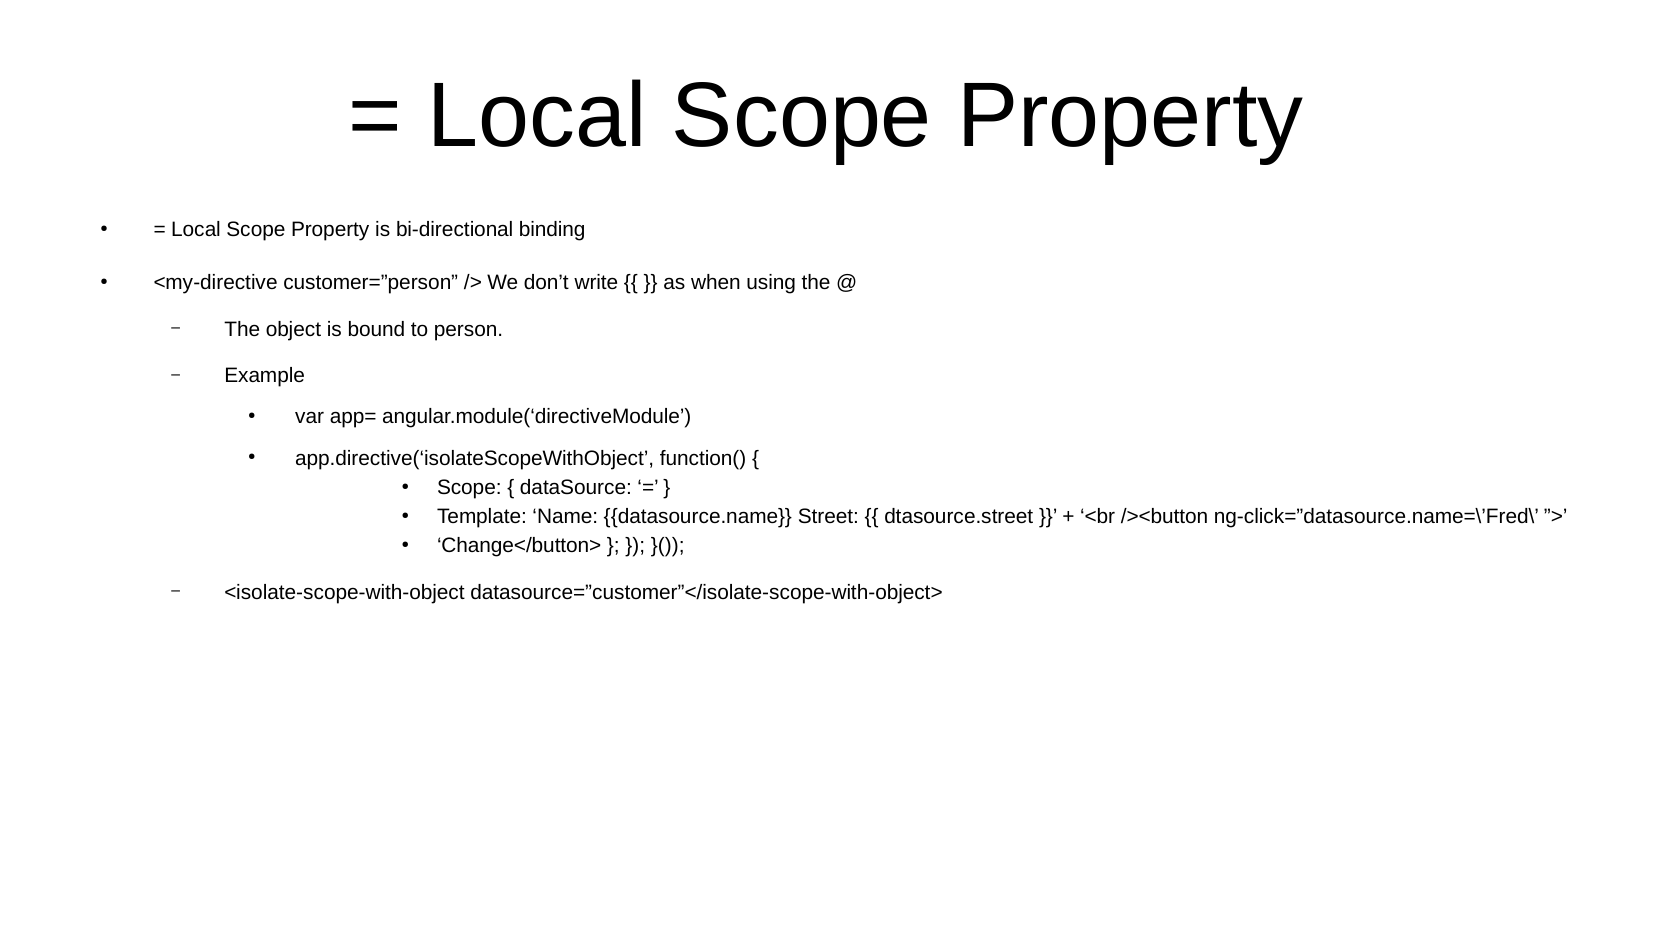

# = Local Scope Property
= Local Scope Property is bi-directional binding
<my-directive customer=”person” /> We don’t write {{ }} as when using the @
The object is bound to person.
Example
var app= angular.module(‘directiveModule’)
app.directive(‘isolateScopeWithObject’, function() {
Scope: { dataSource: ‘=’ }
Template: ‘Name: {{datasource.name}} Street: {{ dtasource.street }}’ + ‘<br /><button ng-click=”datasource.name=\’Fred\’ ”>’
‘Change</button> }; }); }());
<isolate-scope-with-object datasource=”customer”</isolate-scope-with-object>